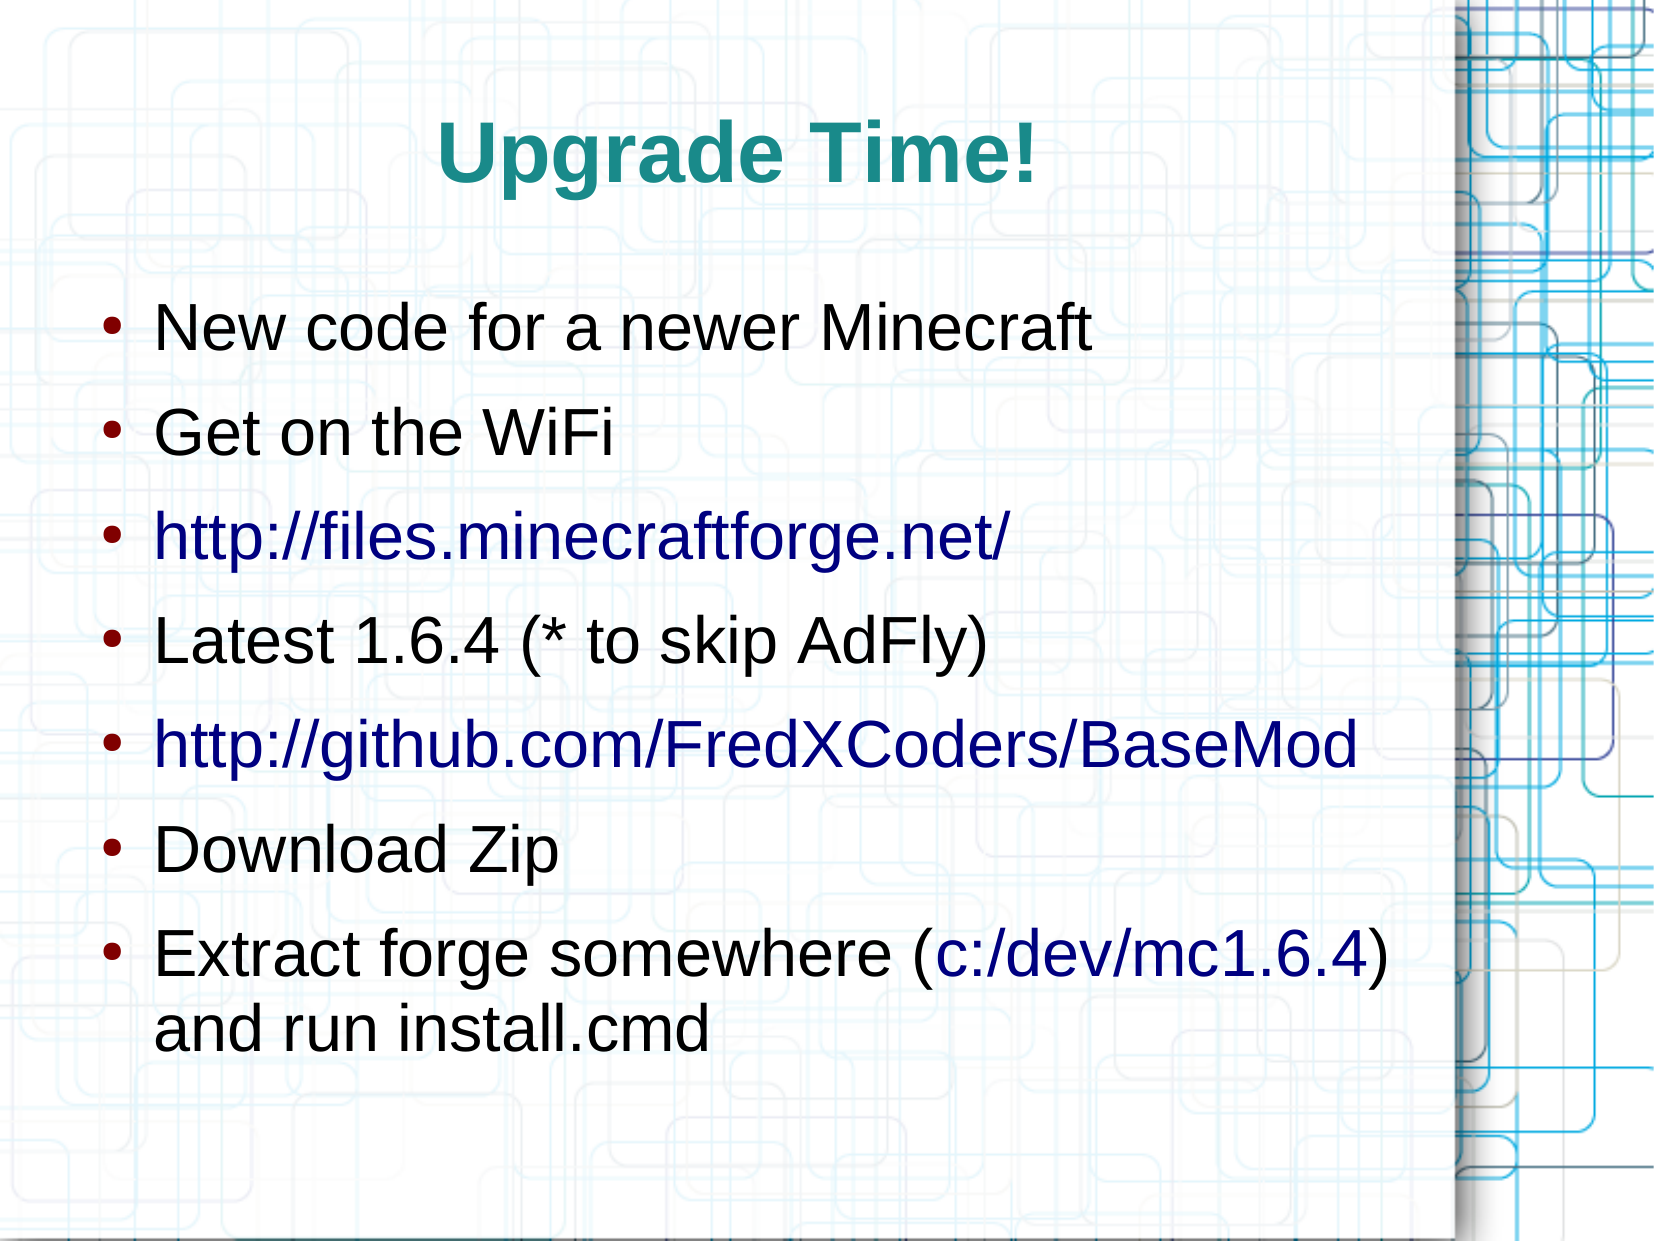

# Upgrade Time!
New code for a newer Minecraft
Get on the WiFi
http://files.minecraftforge.net/
Latest 1.6.4 (* to skip AdFly)
http://github.com/FredXCoders/BaseMod
Download Zip
Extract forge somewhere (c:/dev/mc1.6.4) and run install.cmd